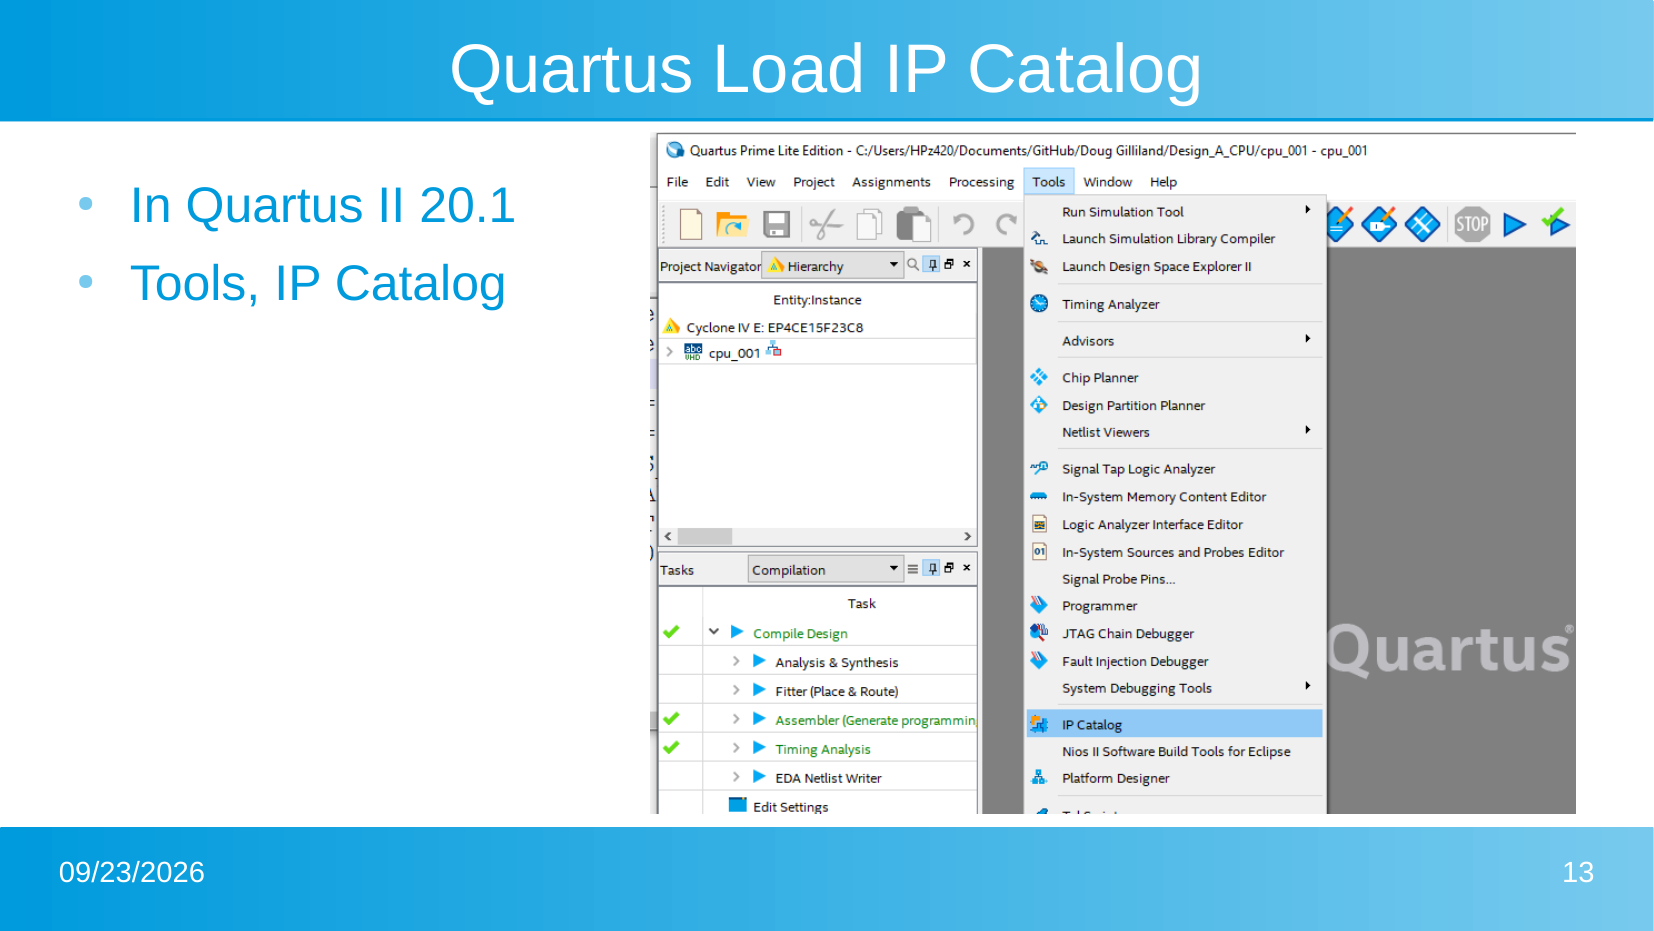

# Quartus Load IP Catalog
In Quartus II 20.1
Tools, IP Catalog
13